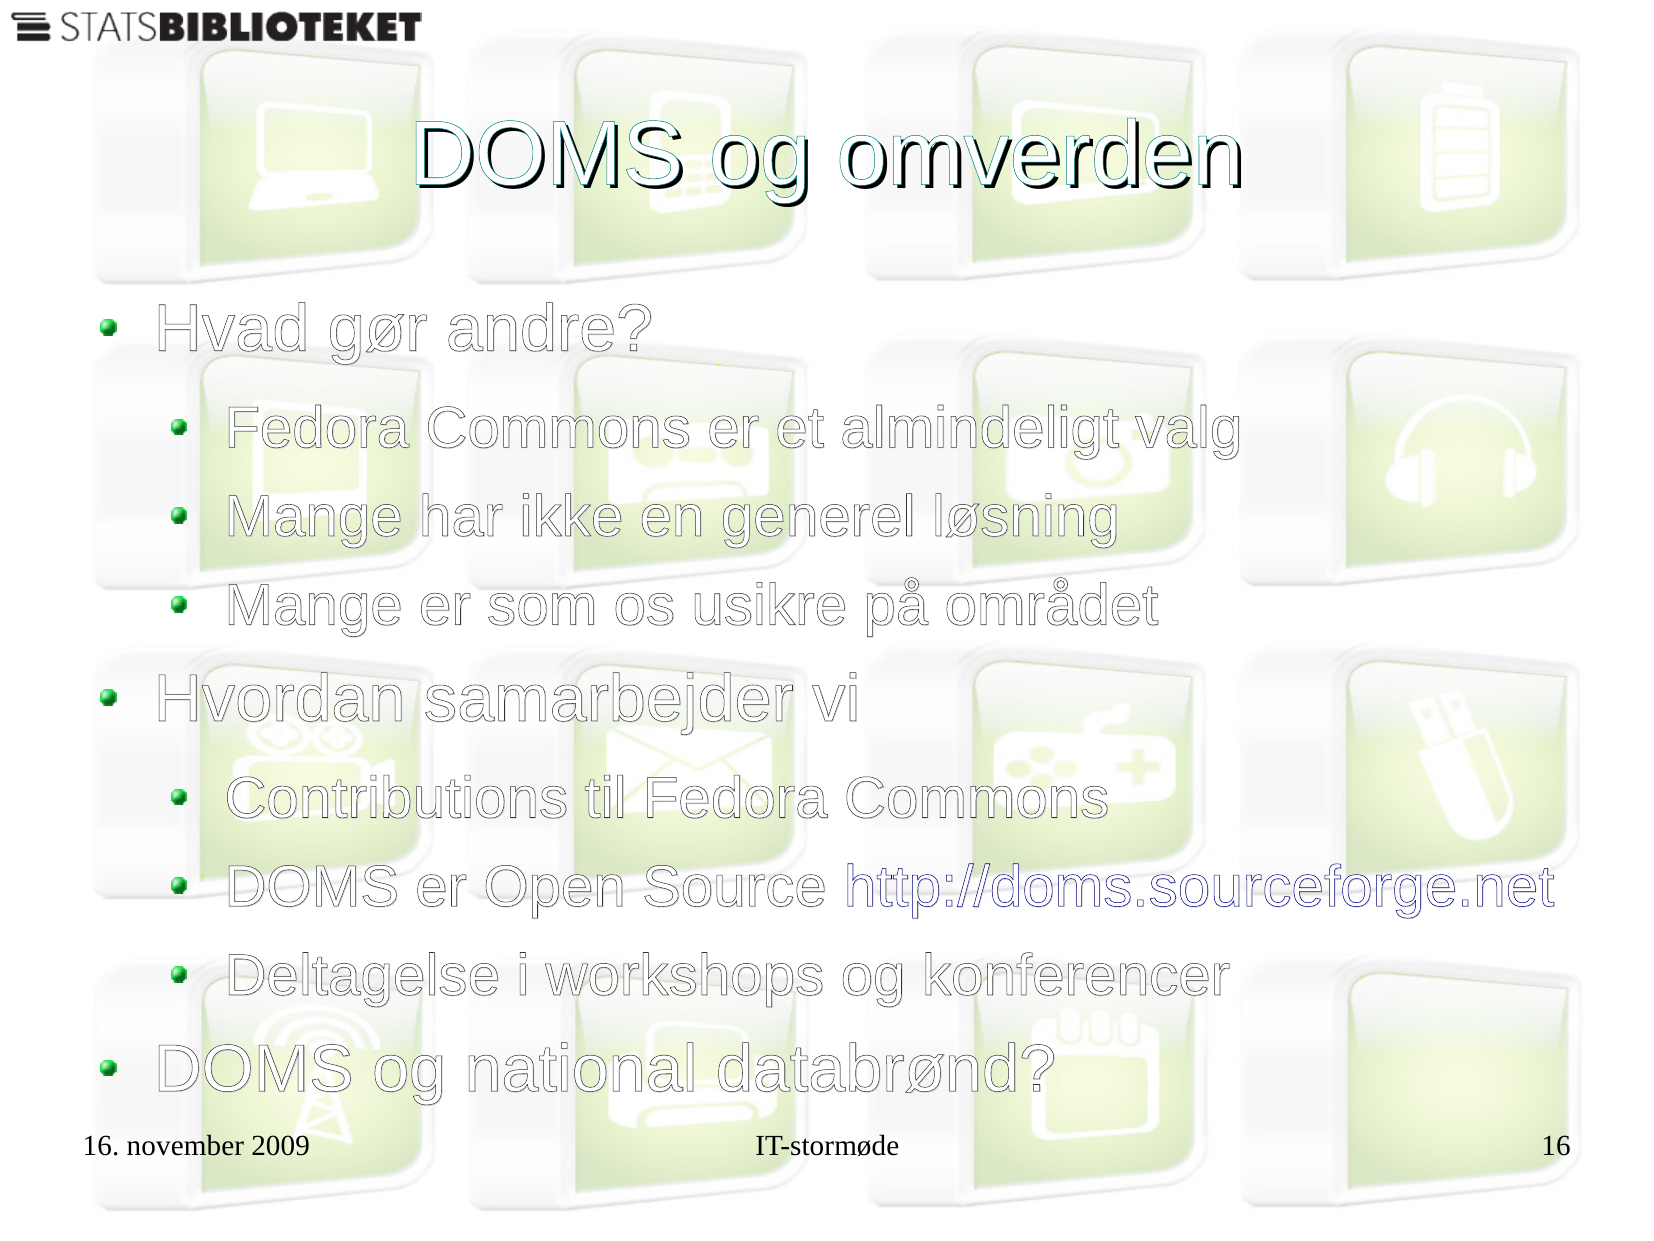

# DOMS og omverden
Hvad gør andre?
Fedora Commons er et almindeligt valg
Mange har ikke en generel løsning
Mange er som os usikre på området
Hvordan samarbejder vi
Contributions til Fedora Commons
DOMS er Open Source http://doms.sourceforge.net
Deltagelse i workshops og konferencer
DOMS og national databrønd?
16. november 2009
IT-stormøde
16